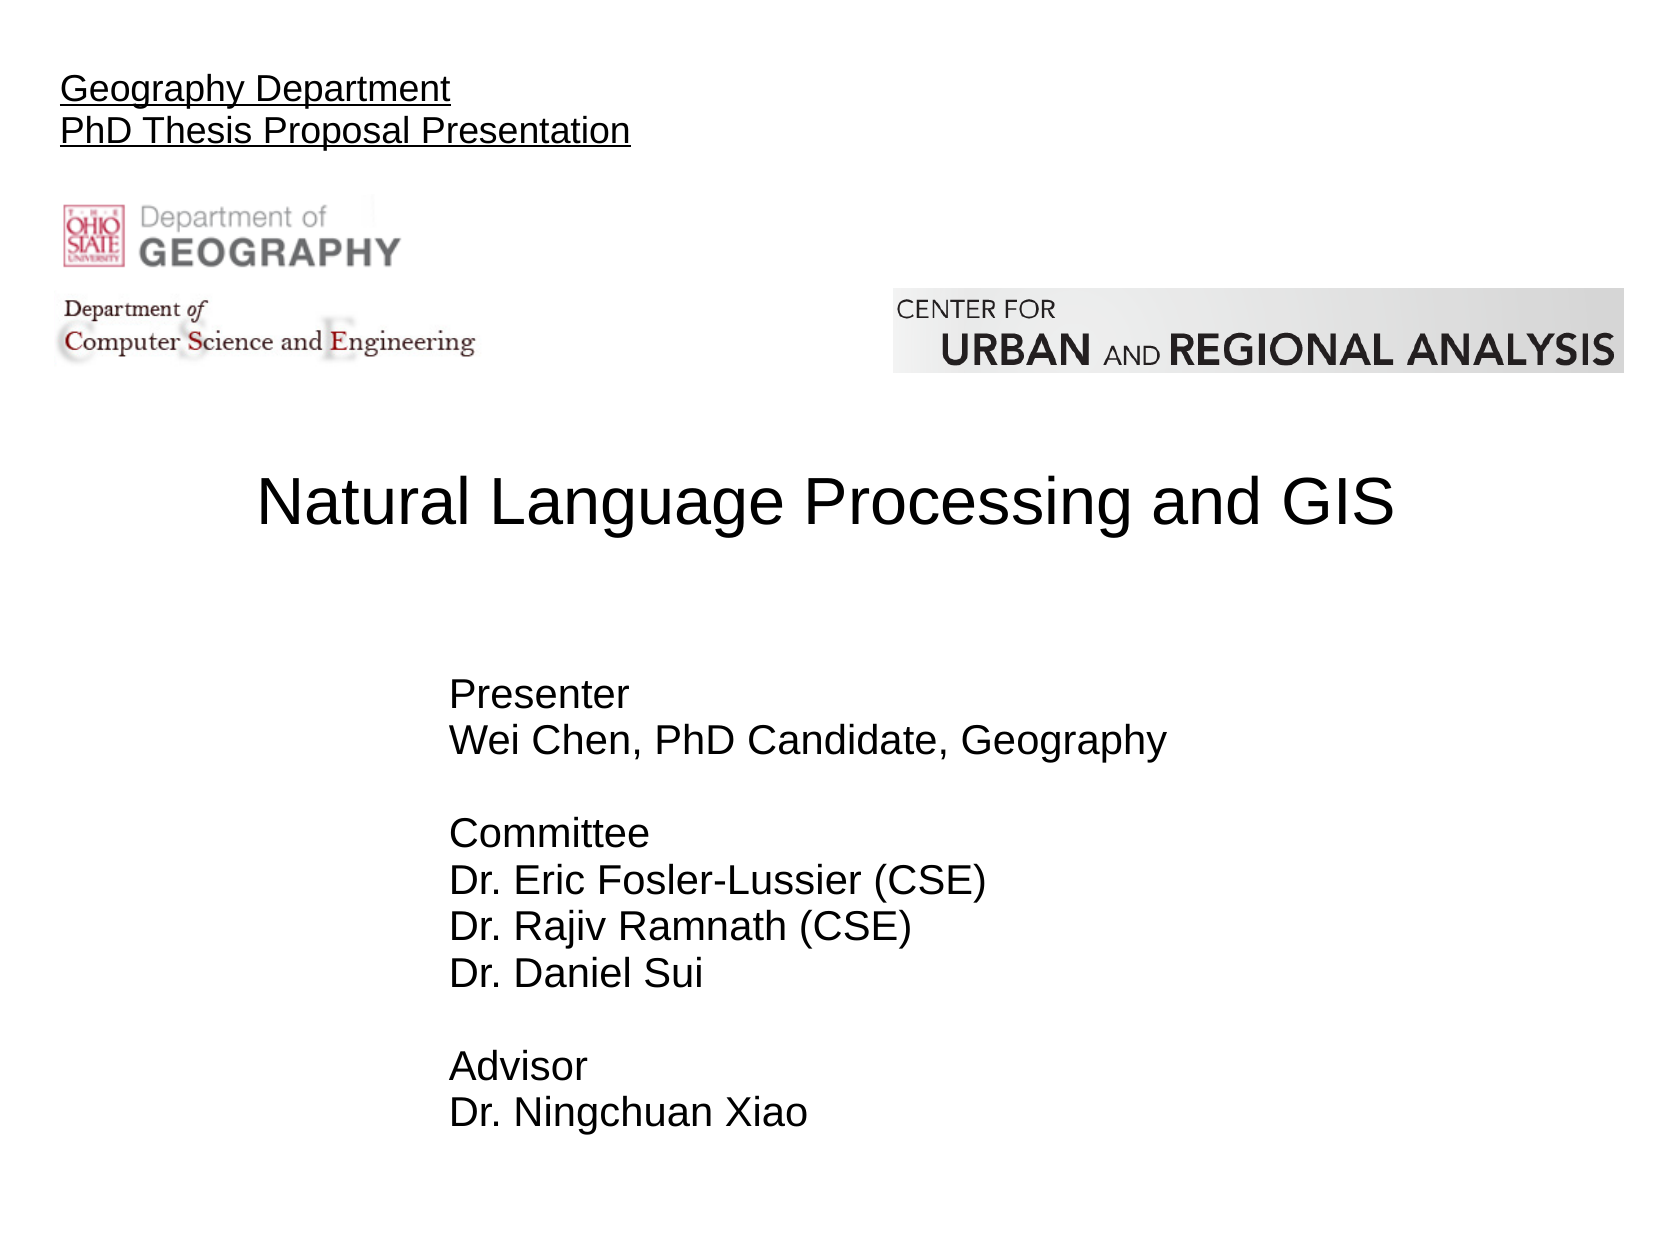

Geography Department
PhD Thesis Proposal Presentation
# Natural Language Processing and GIS
Presenter
Wei Chen, PhD Candidate, Geography
Committee
Dr. Eric Fosler-Lussier (CSE)
Dr. Rajiv Ramnath (CSE)
Dr. Daniel Sui
Advisor
Dr. Ningchuan Xiao